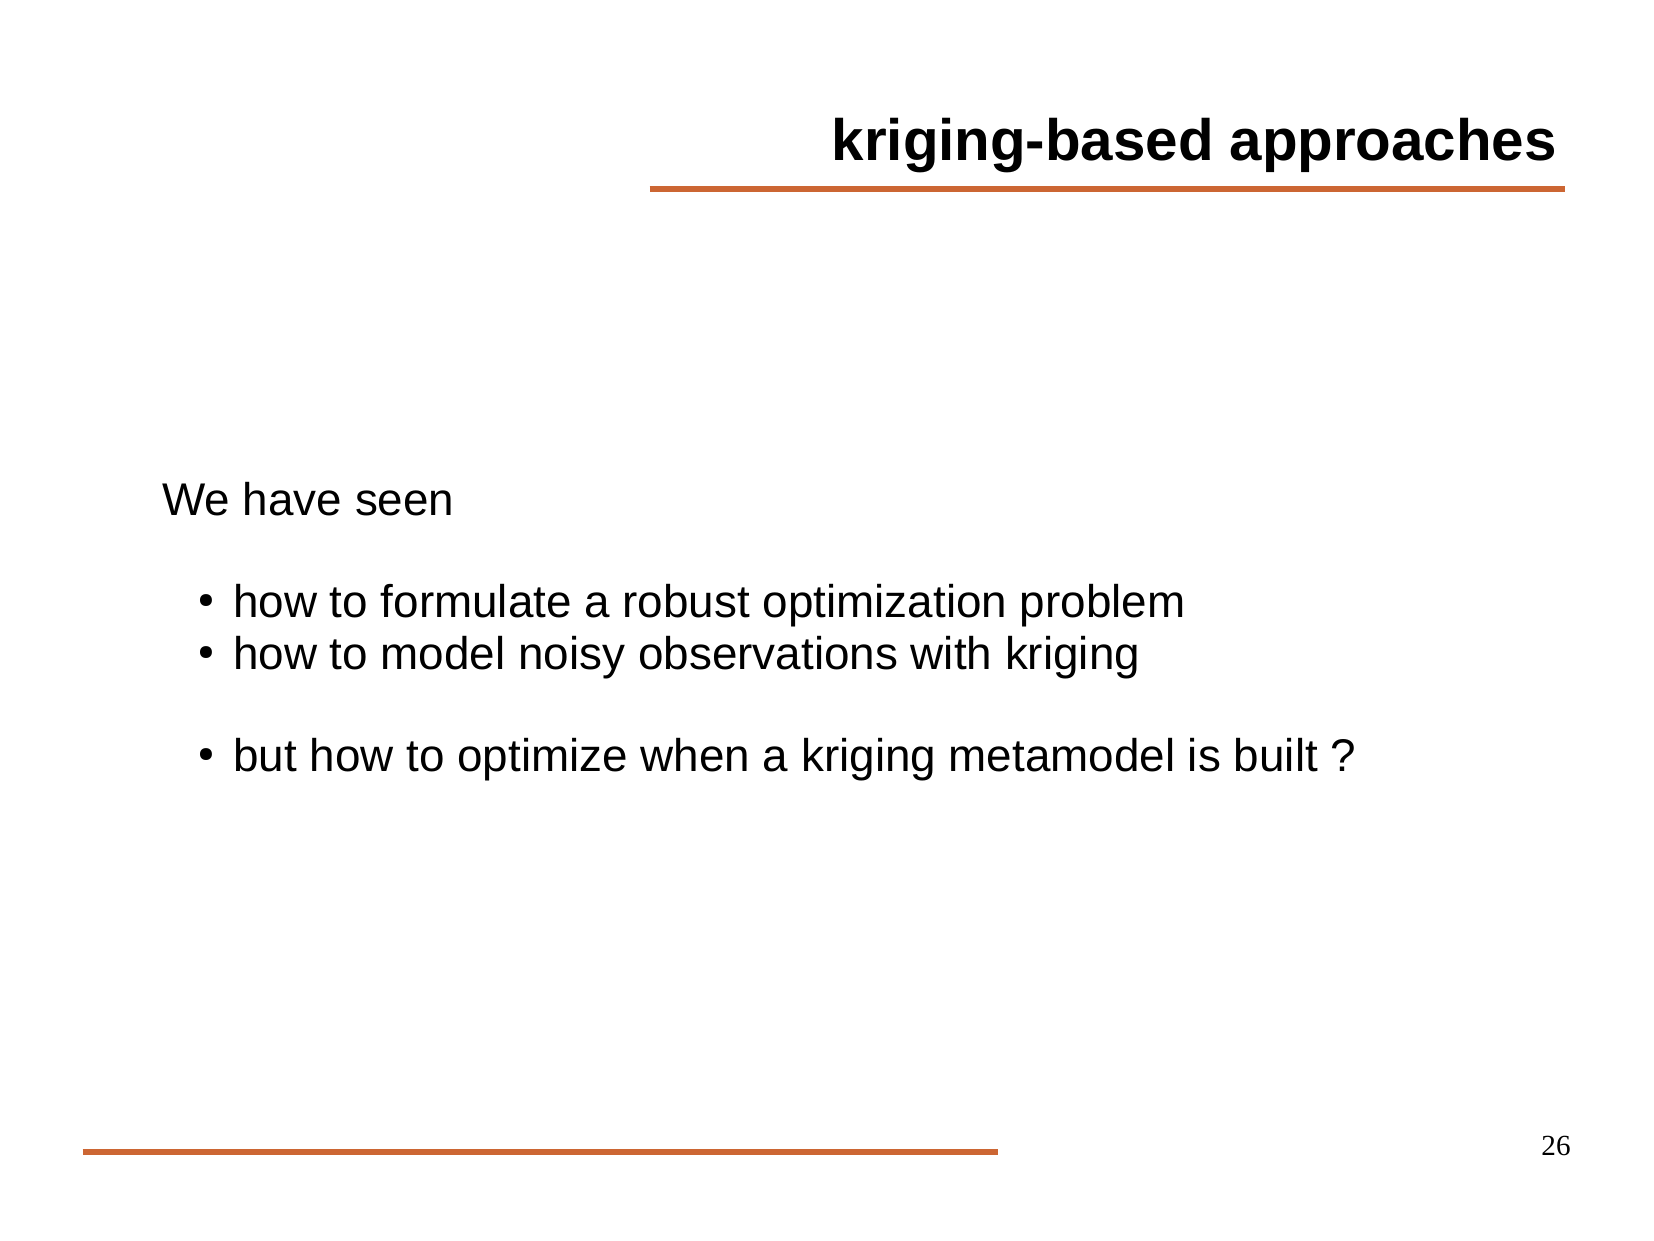

kriging-based approaches
We have seen
how to formulate a robust optimization problem
how to model noisy observations with kriging
but how to optimize when a kriging metamodel is built ?
26